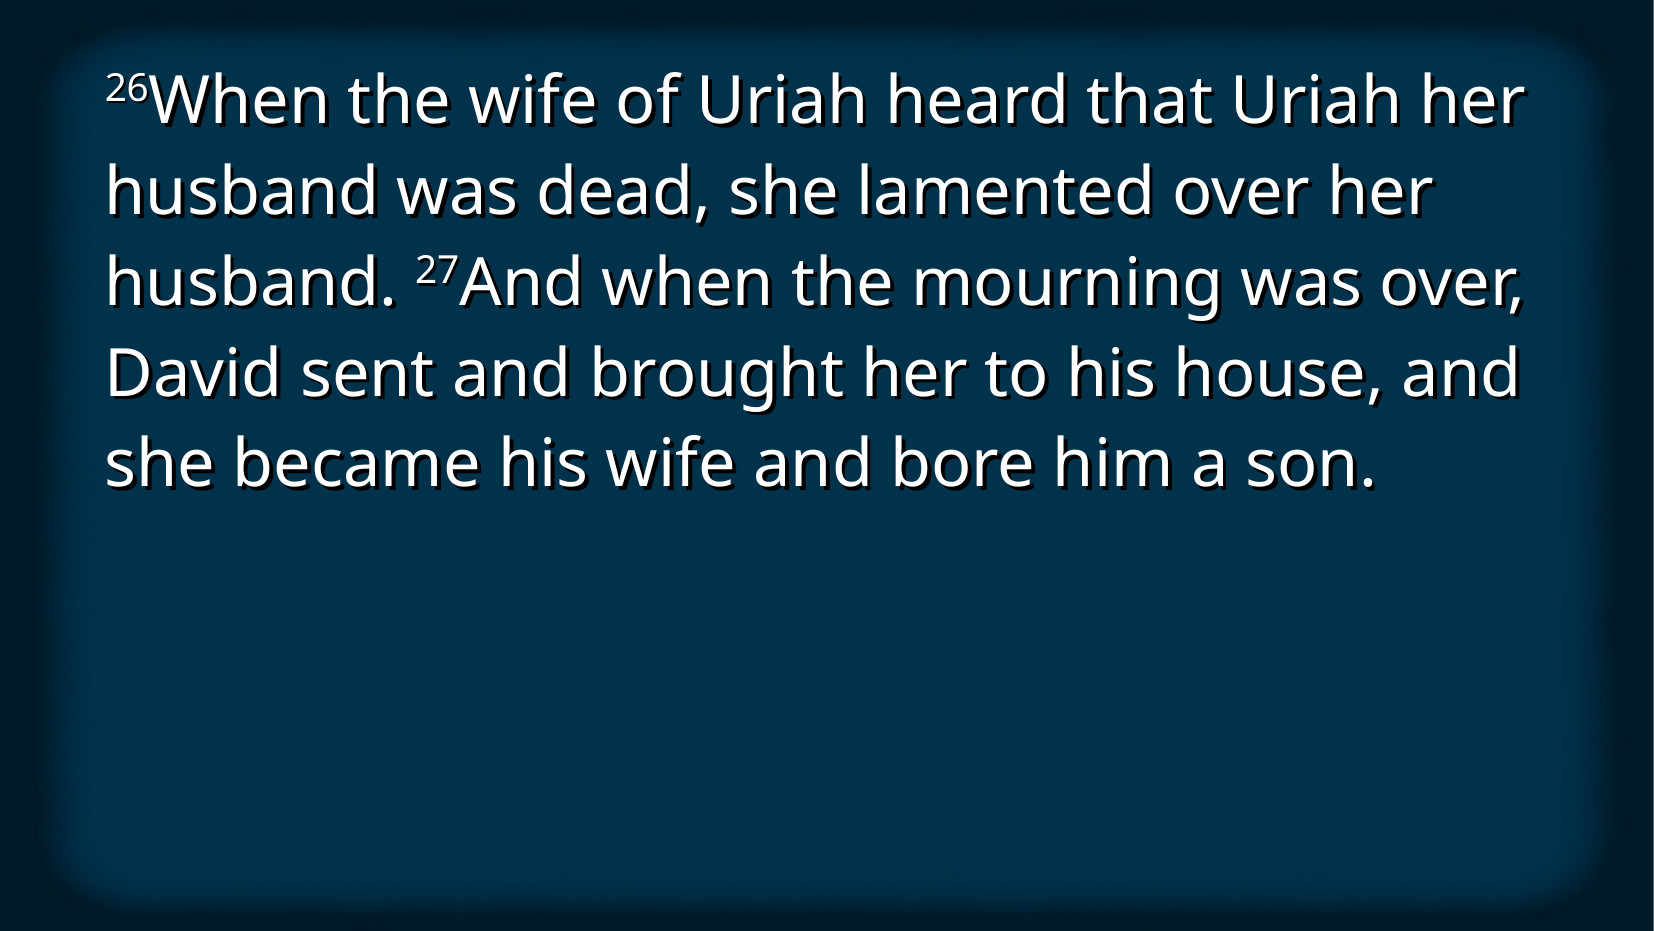

26When the wife of Uriah heard that Uriah her husband was dead, she lamented over her husband. 27And when the mourning was over, David sent and brought her to his house, and she became his wife and bore him a son.